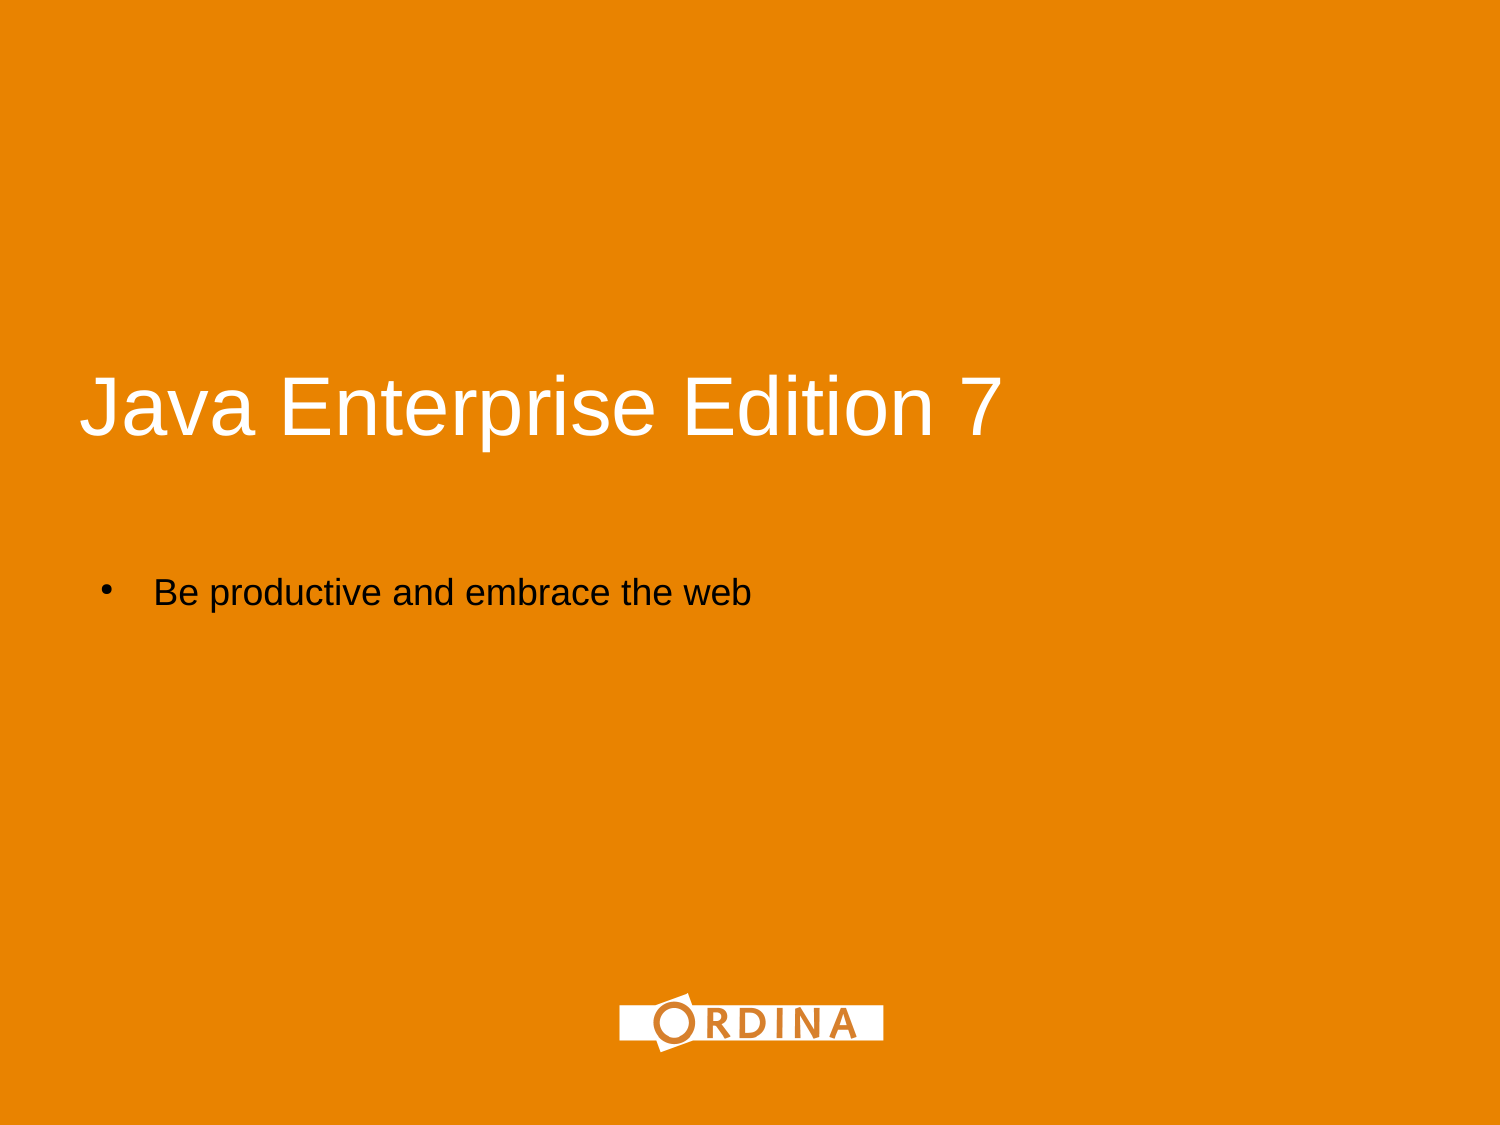

# Java Enterprise Edition 7
Be productive and embrace the web